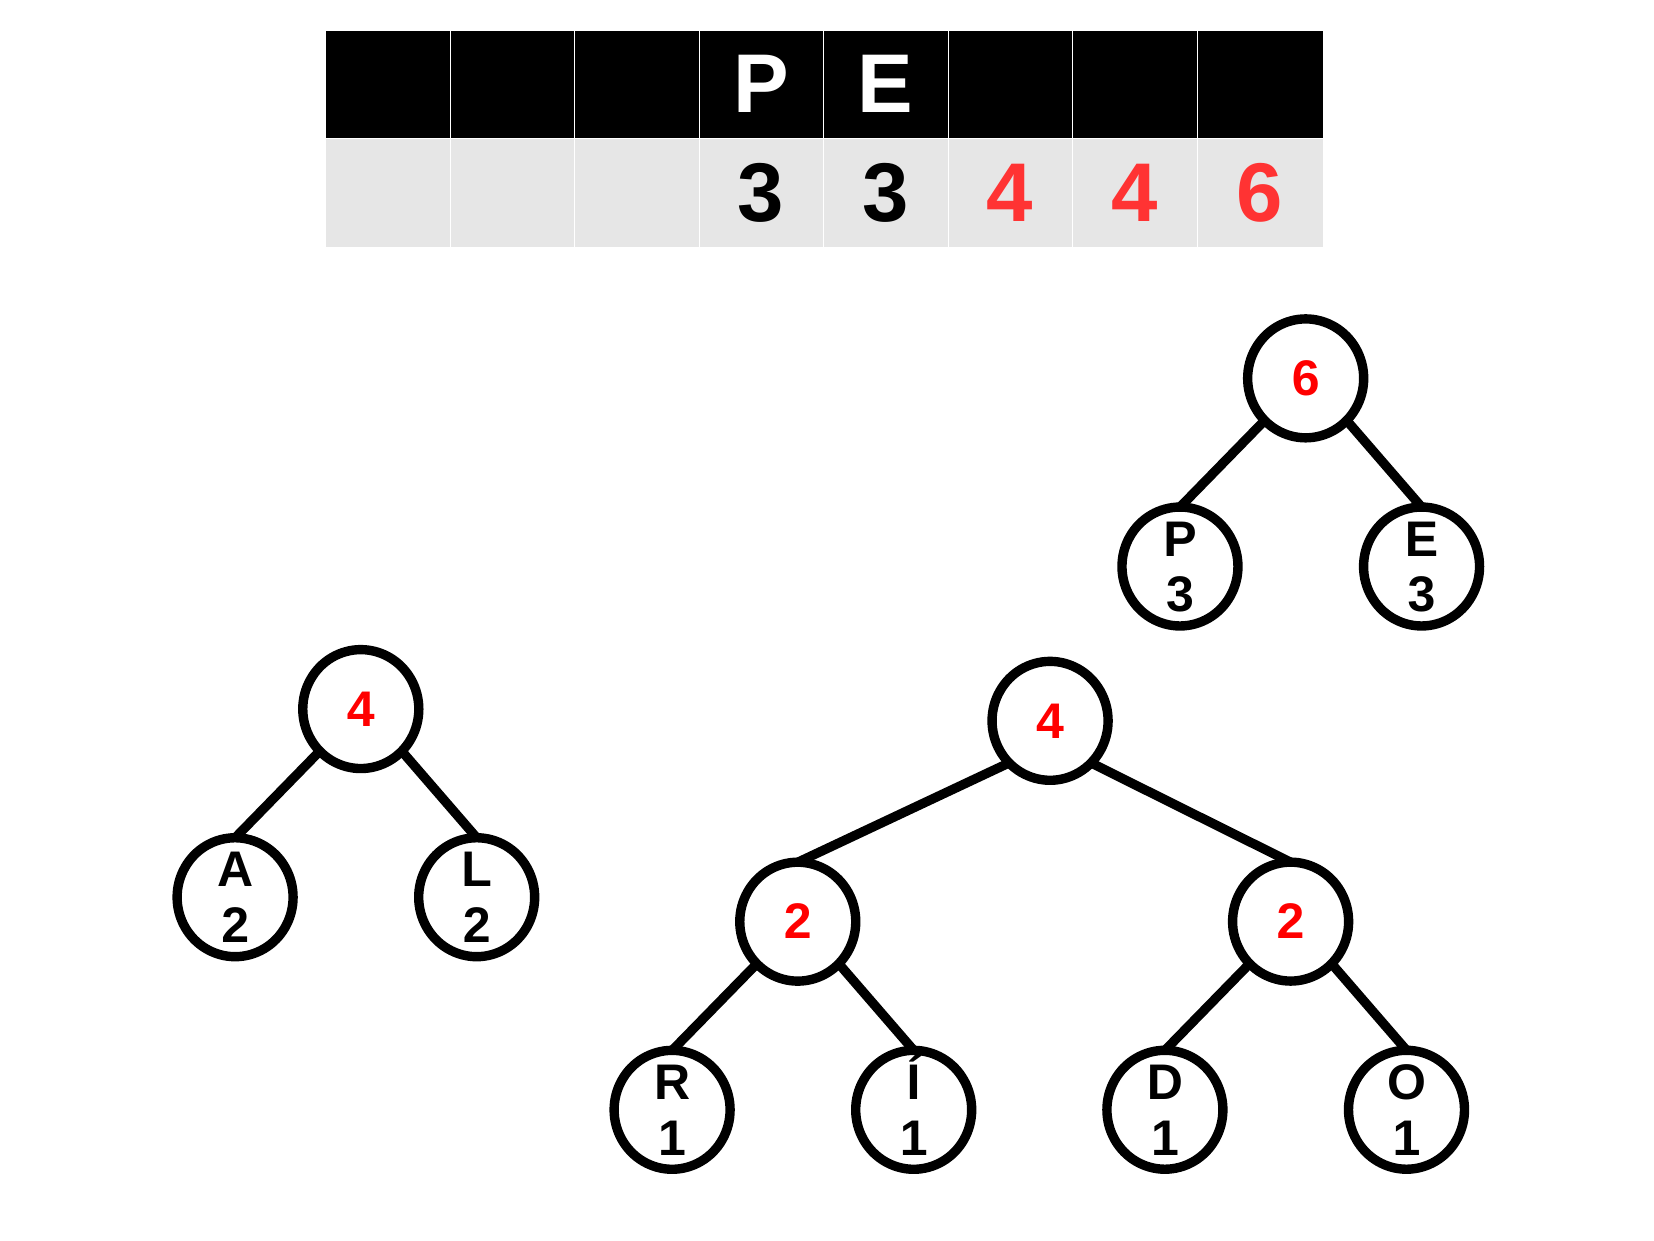

| | | | P | E | | | |
| --- | --- | --- | --- | --- | --- | --- | --- |
| | | | 3 | 3 | 4 | 4 | 6 |
#
6
P
3
E
3
4
4
A
2
L
2
2
2
D
1
O
1
R
1
Í
1